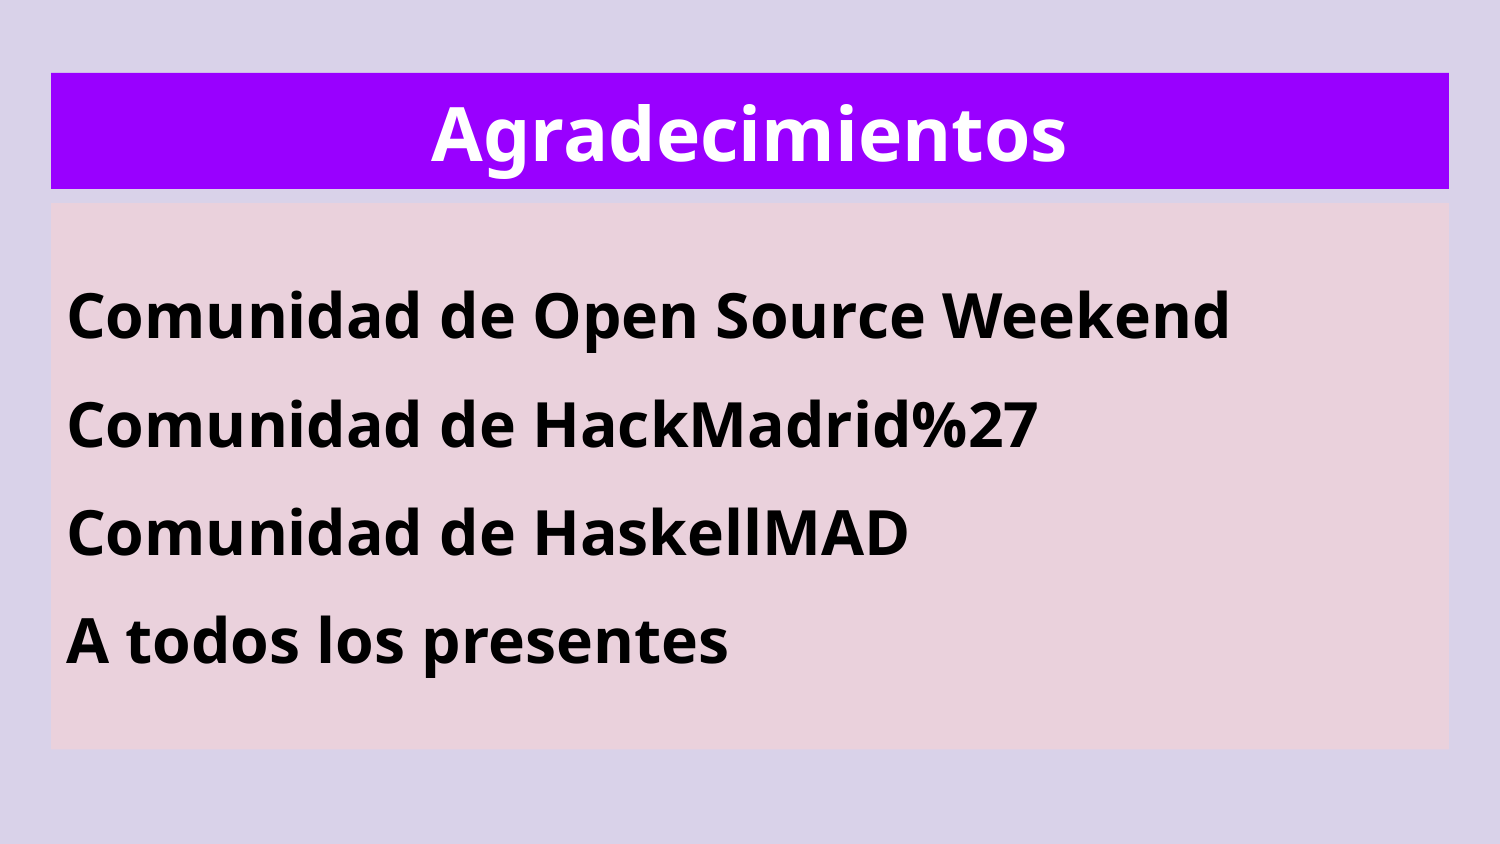

# Agradecimientos
Comunidad de Open Source Weekend
Comunidad de HackMadrid%27
Comunidad de HaskellMAD
A todos los presentes